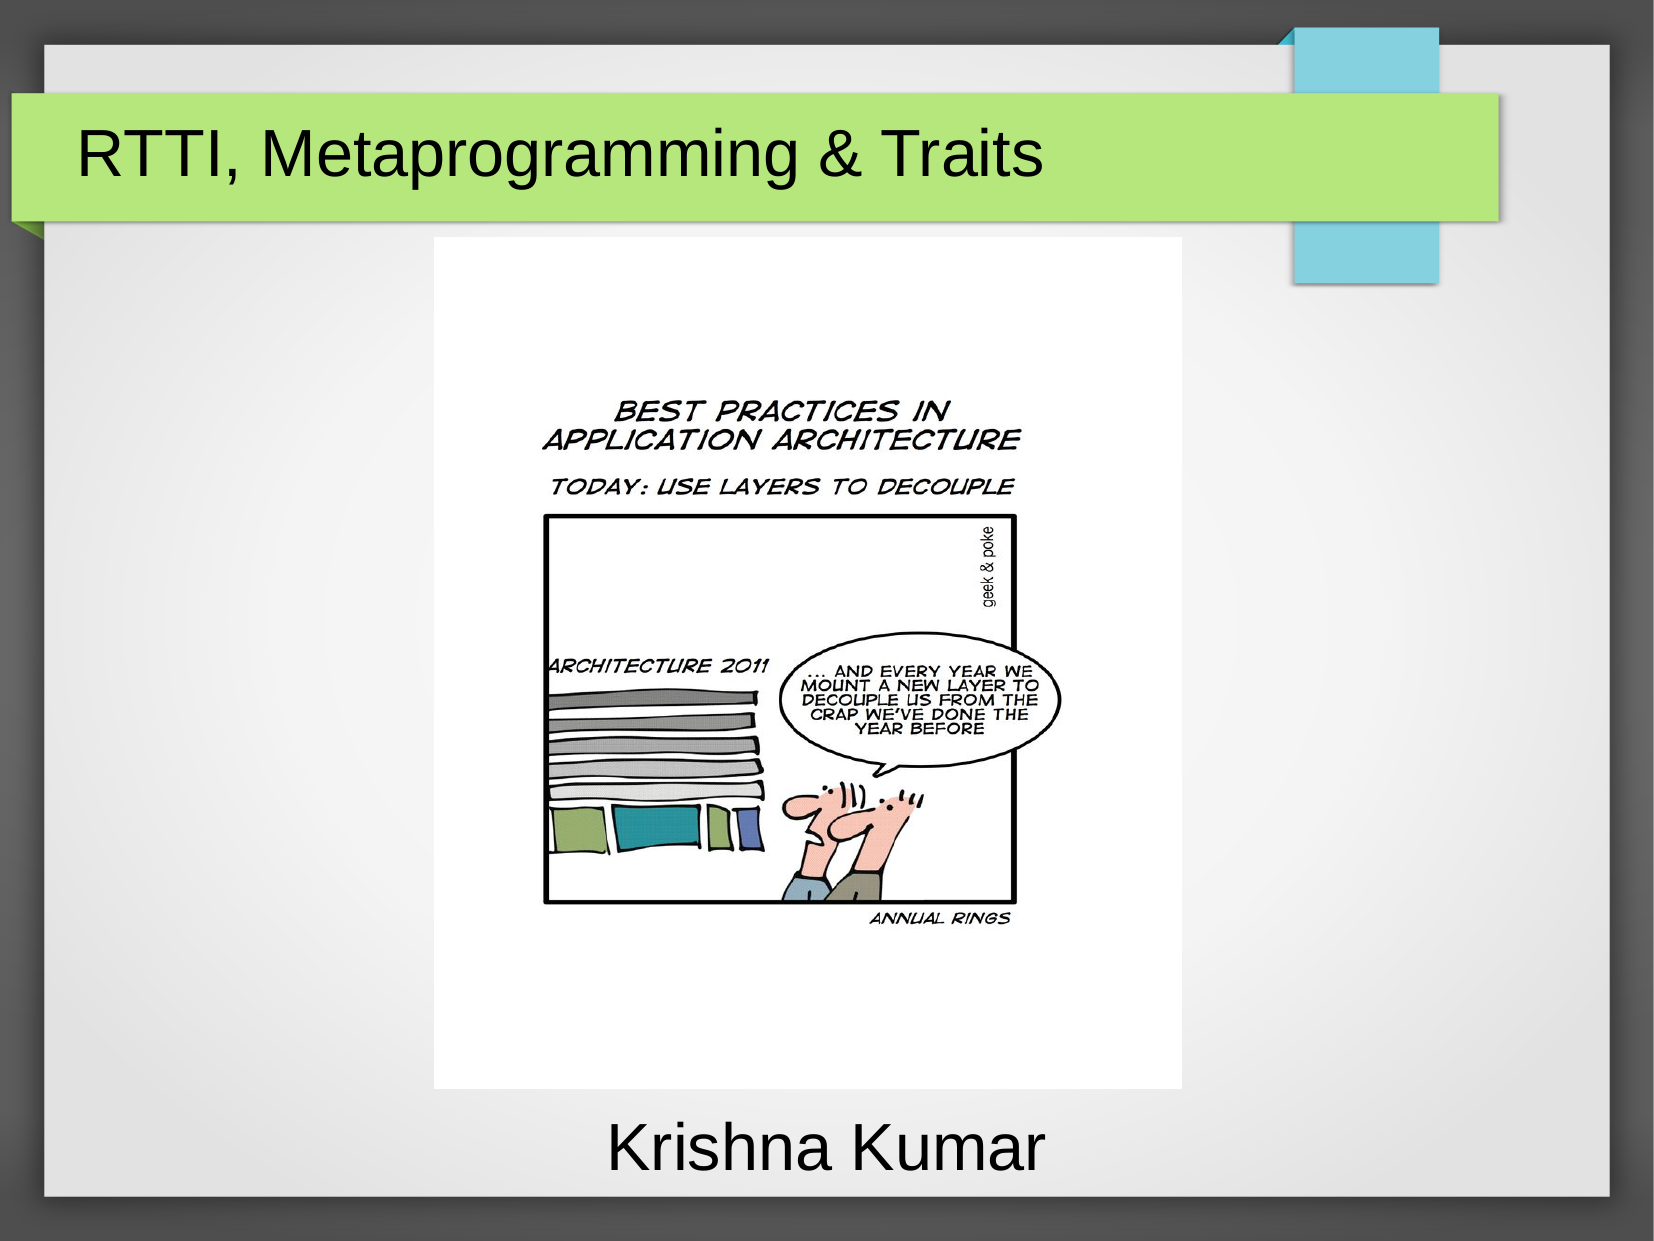

# RTTI, Metaprogramming & Traits
Krishna Kumar